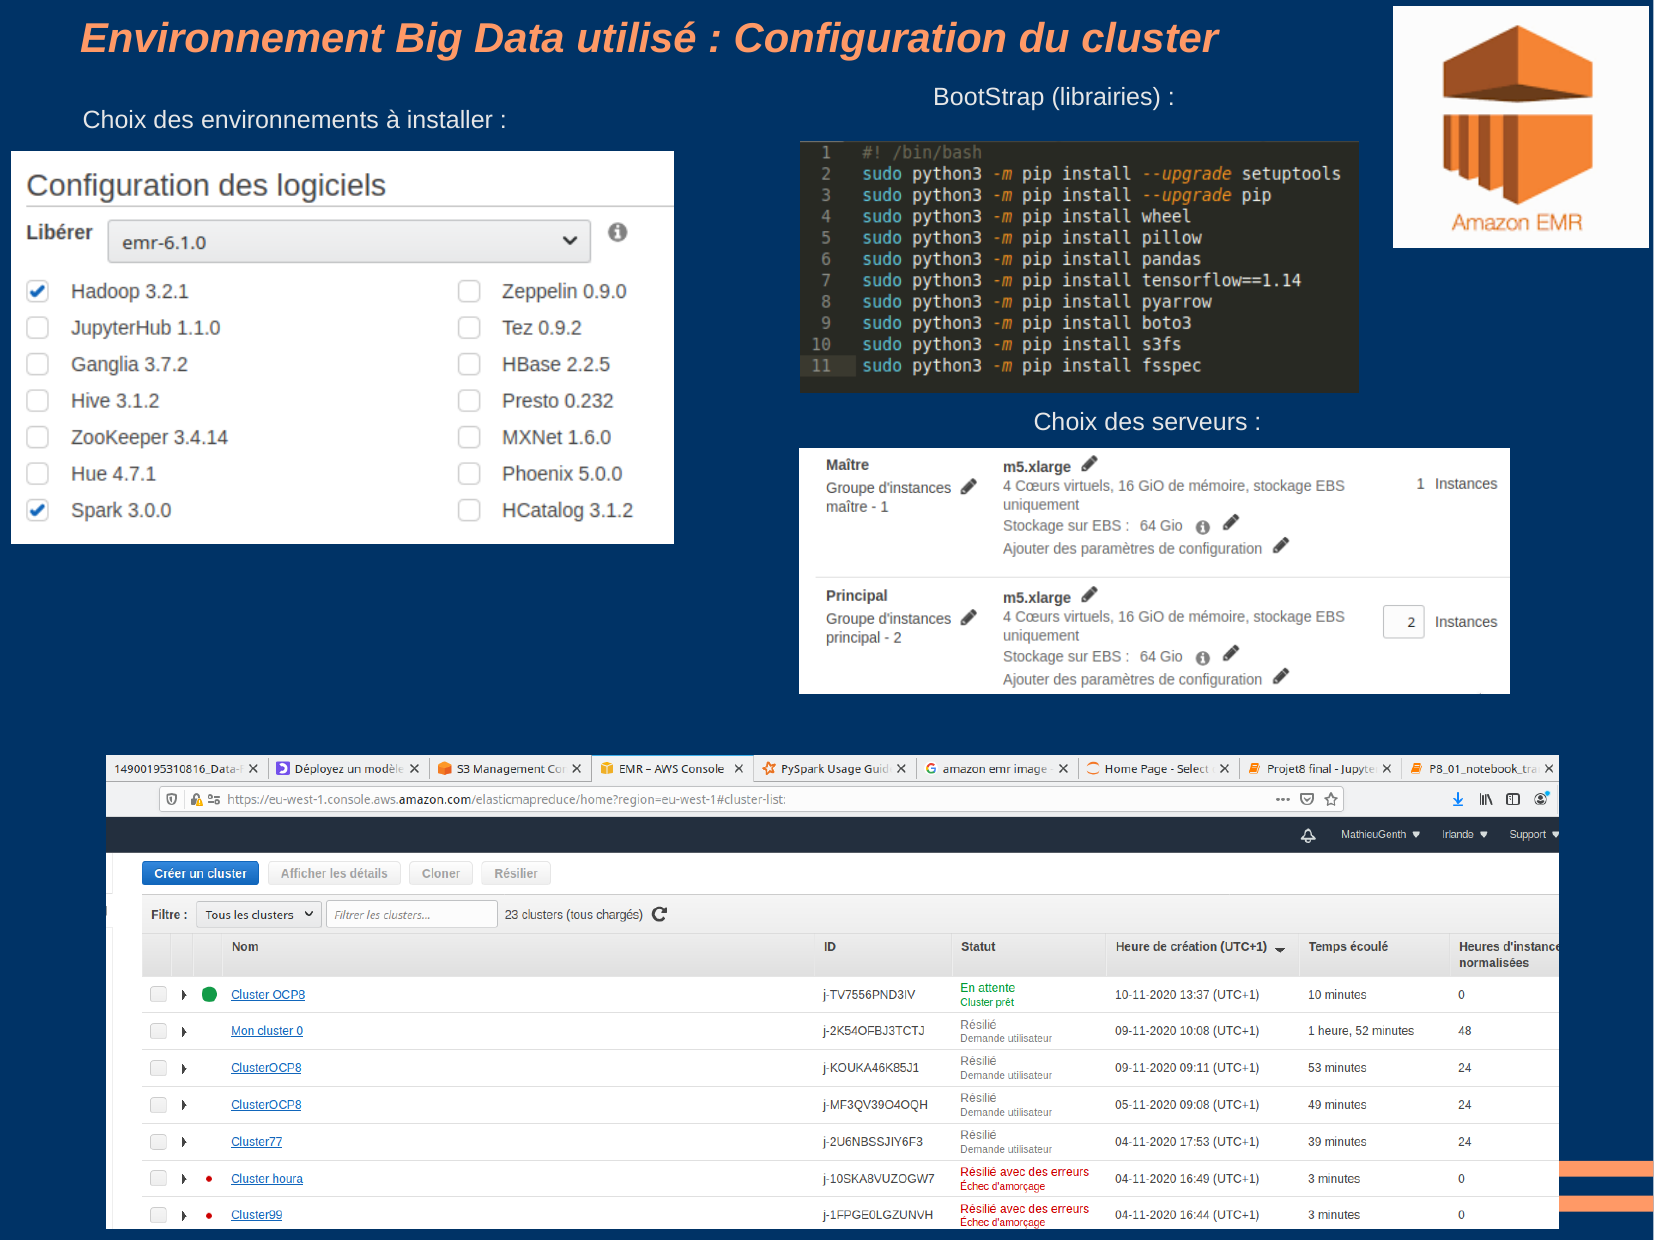

# Environnement Big Data utilisé : Configuration du cluster
BootStrap (librairies) :
Choix des environnements à installer :
Choix des serveurs :